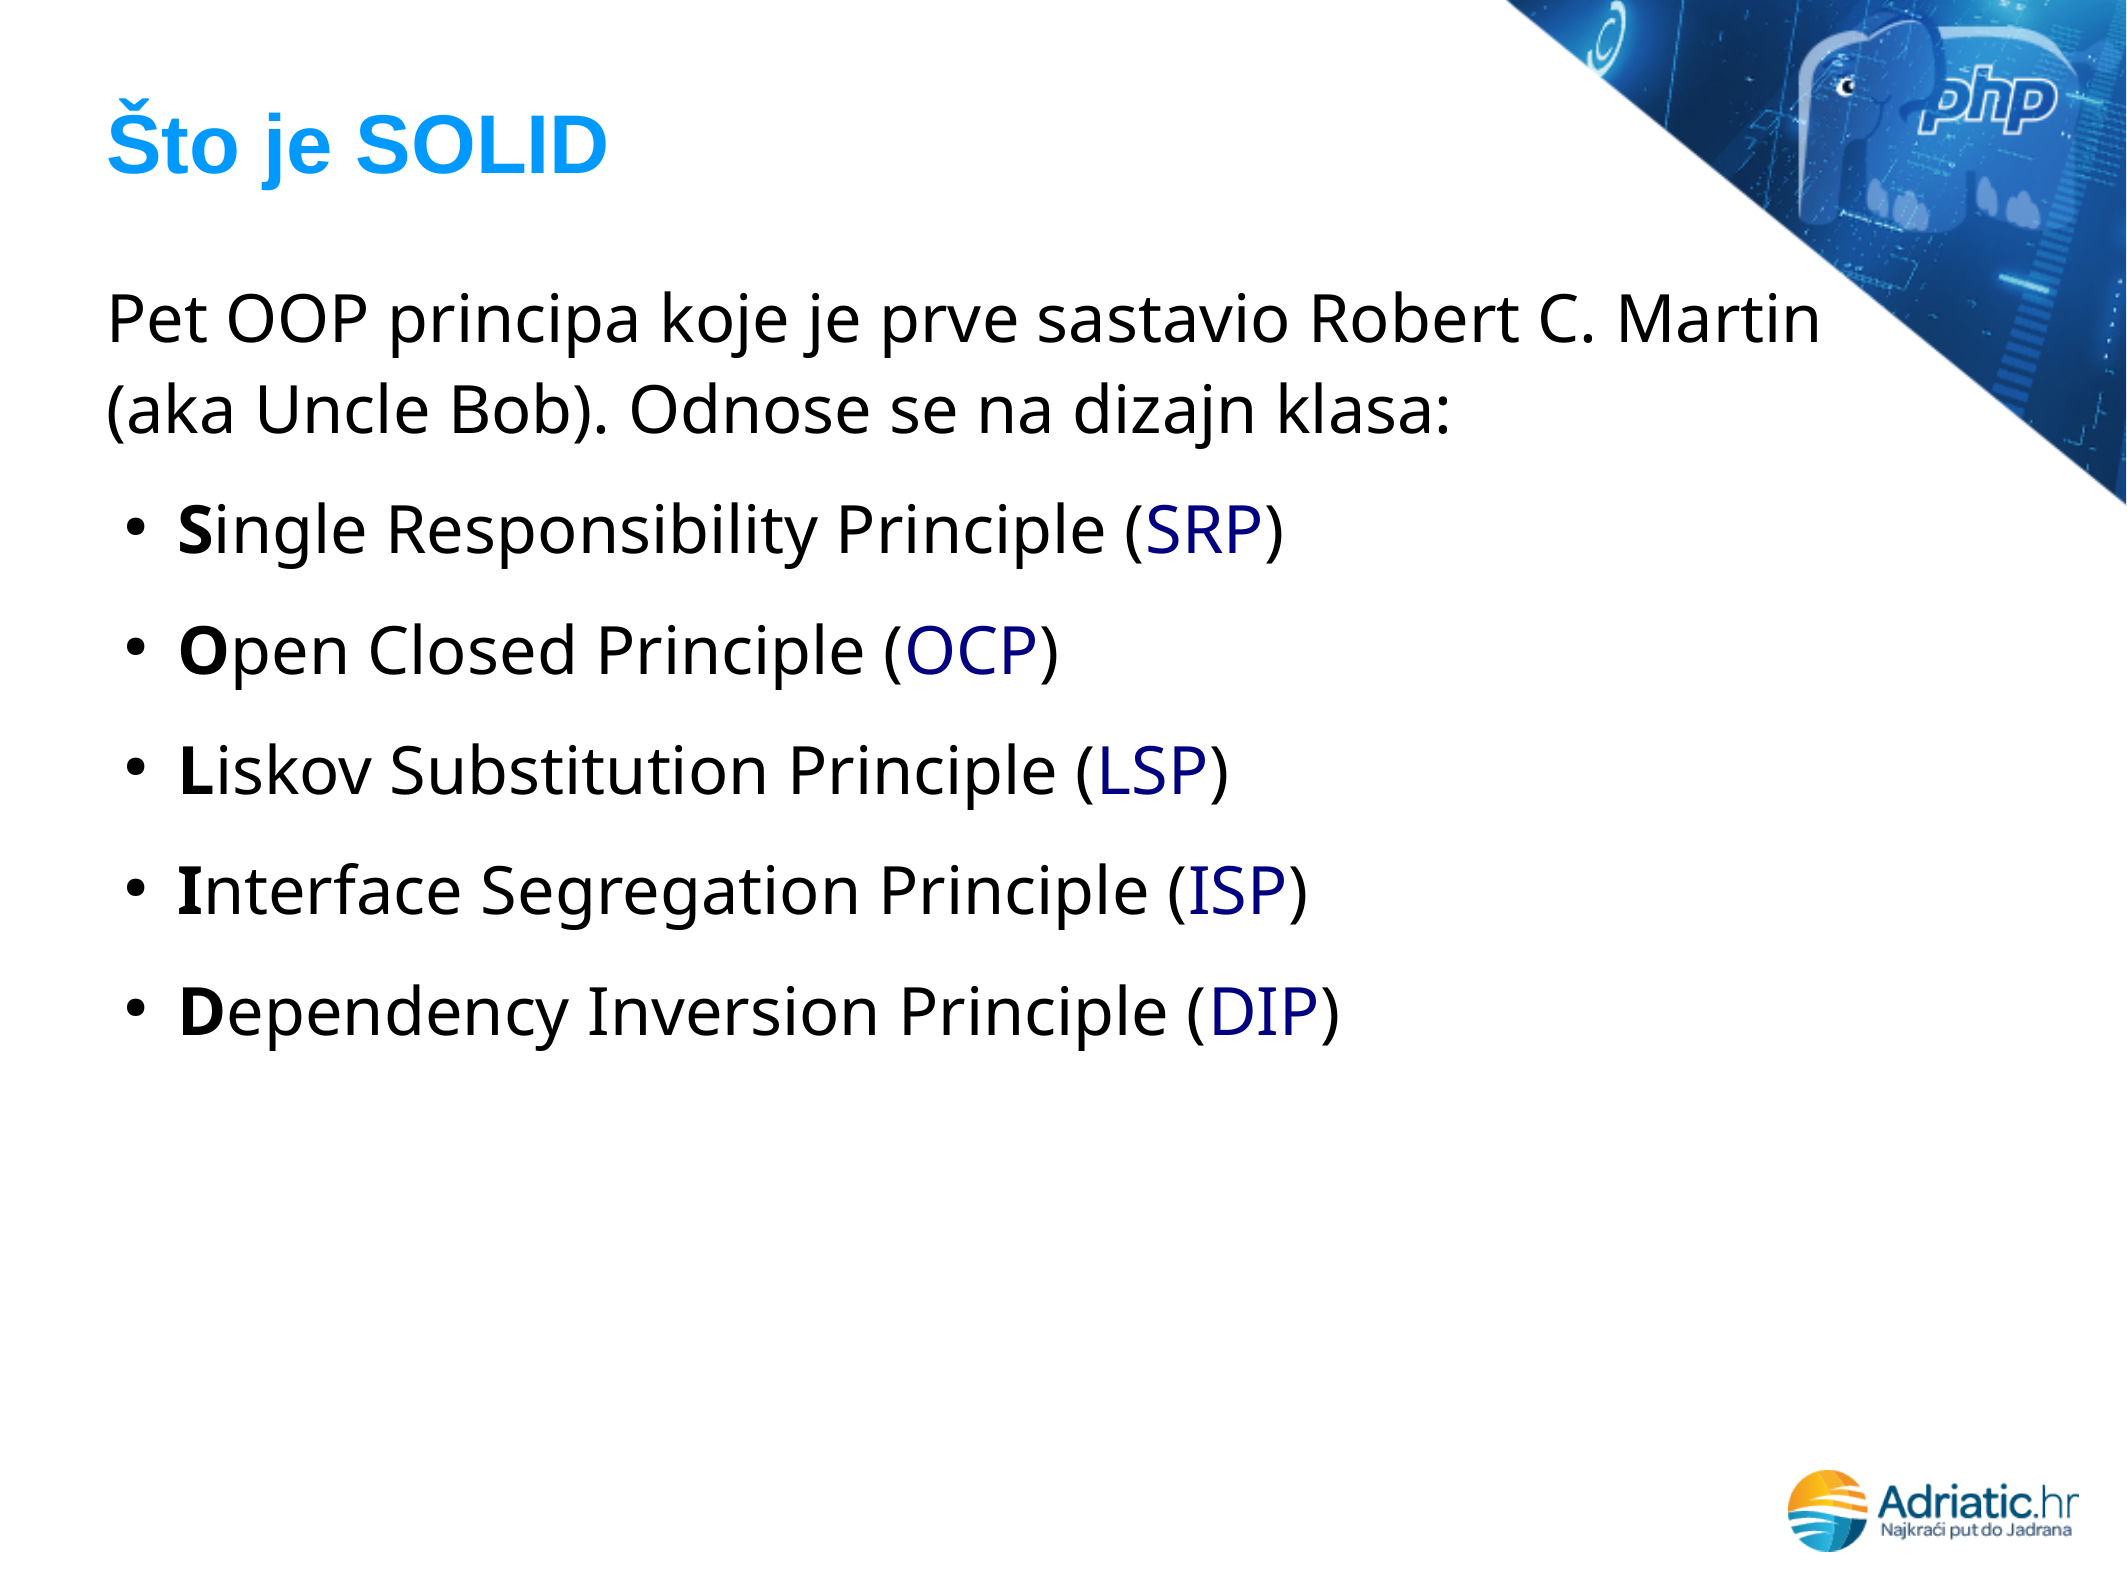

# Što je SOLID
Pet OOP principa koje je prve sastavio Robert C. Martin (aka Uncle Bob). Odnose se na dizajn klasa:
Single Responsibility Principle (SRP)
Open Closed Principle (OCP)
Liskov Substitution Principle (LSP)
Interface Segregation Principle (ISP)
Dependency Inversion Principle (DIP)